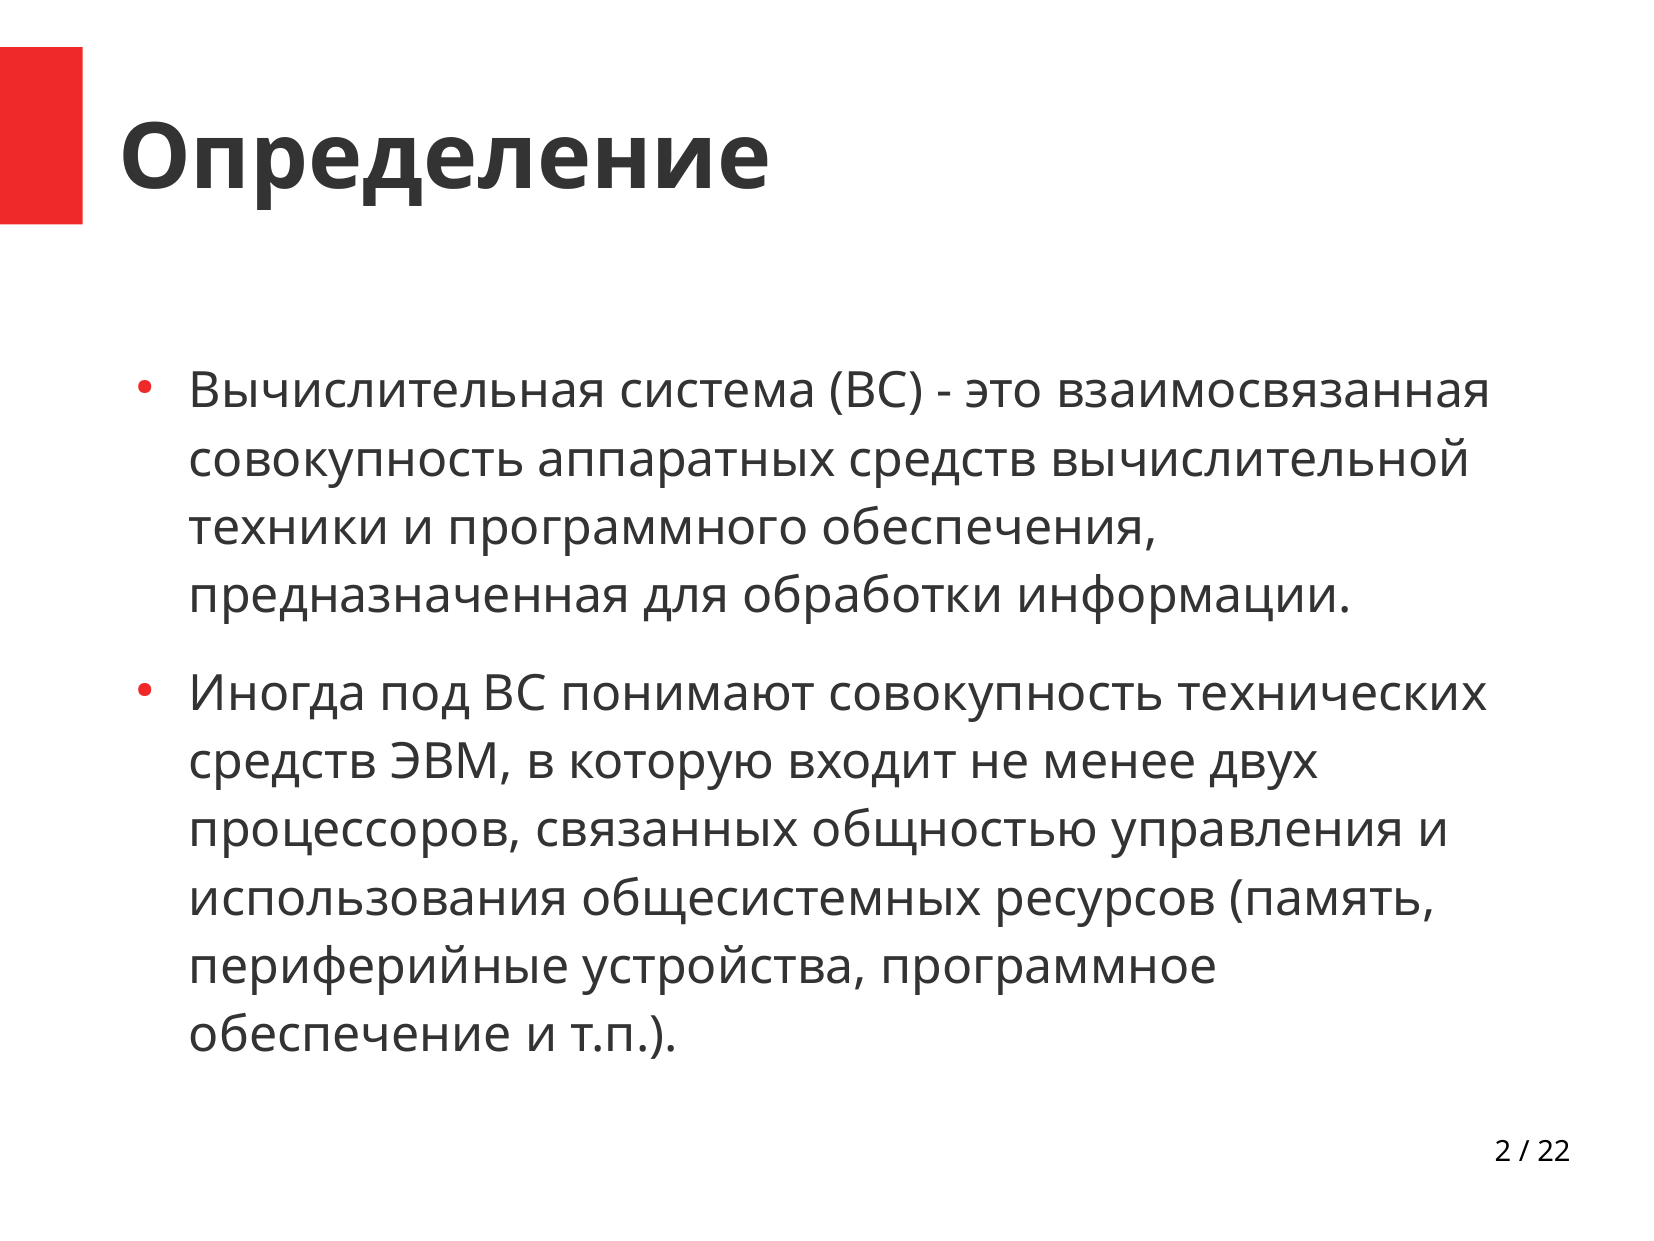

# Определение
Вычислительная система (ВС) - это взаимосвязанная совокупность аппаратных средств вычислительной техники и программного обеспечения, предназначенная для обработки информации.
Иногда под ВС понимают совокупность технических средств ЭВМ, в которую входит не менее двух процессоров, связанных общностью управления и использования общесистемных ресурсов (память, периферийные устройства, программное обеспечение и т.п.).
2